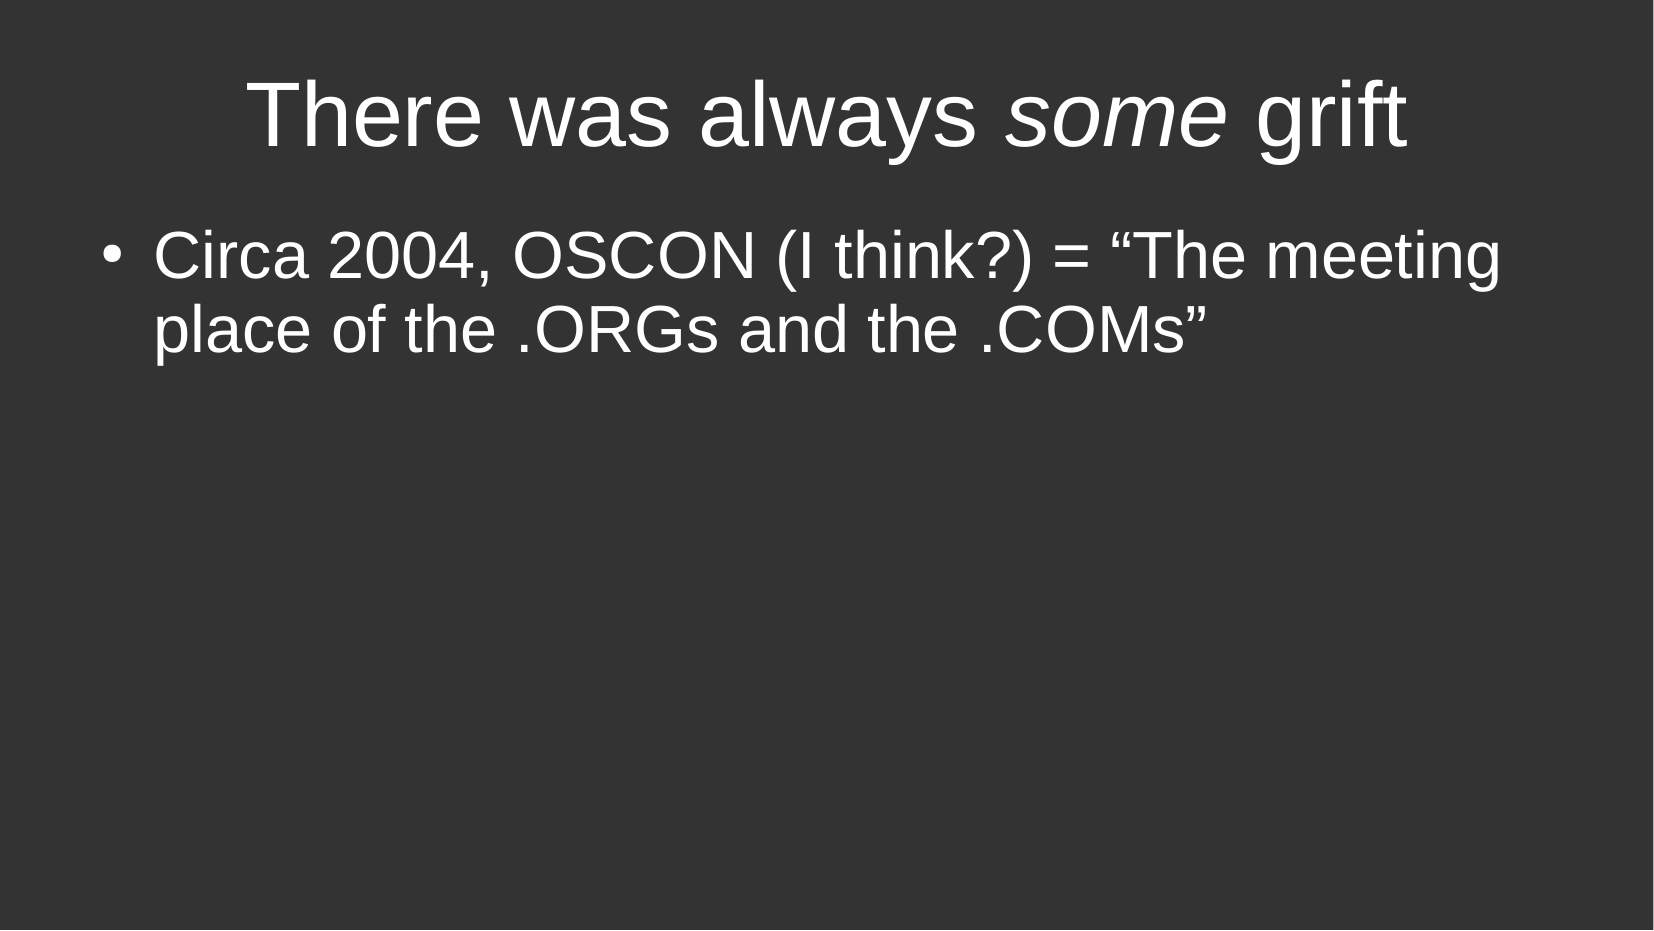

# There was always some grift
Circa 2004, OSCON (I think?) = “The meeting place of the .ORGs and the .COMs”